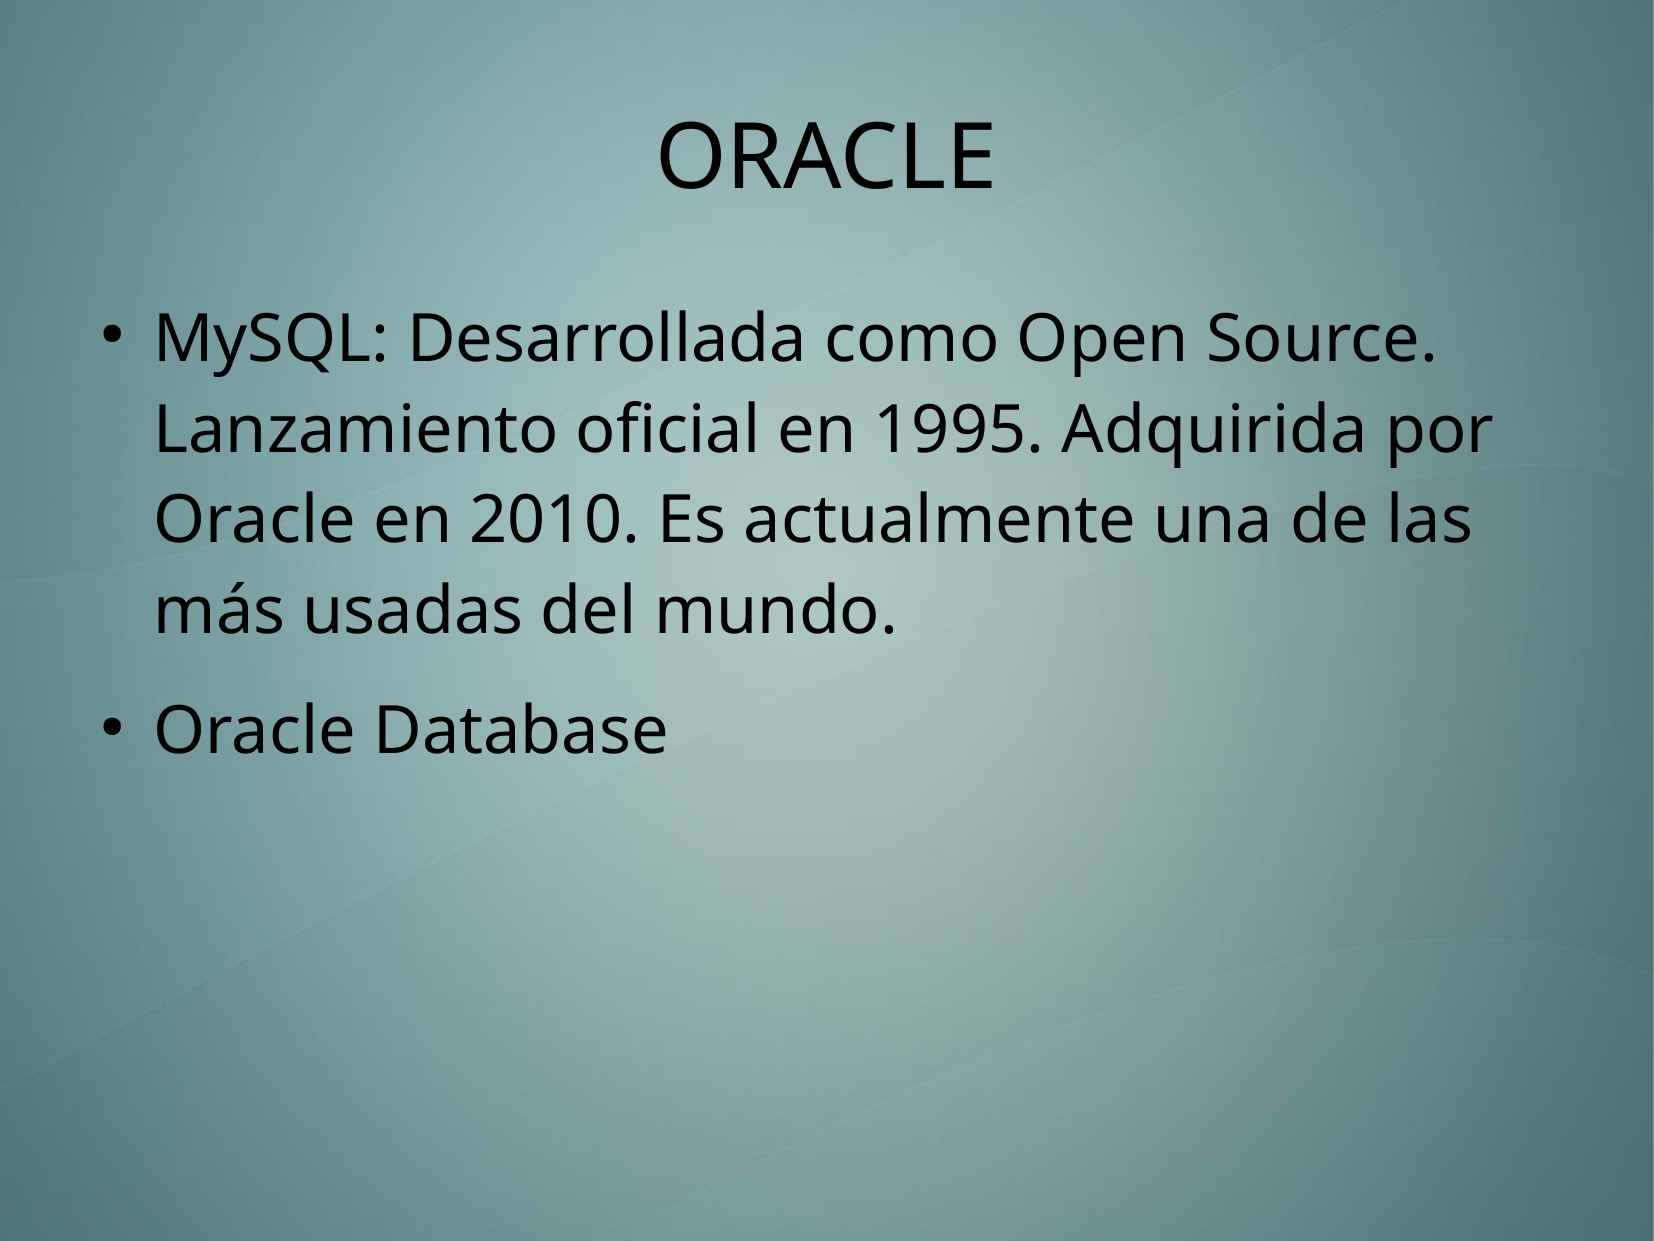

# ORACLE
MySQL: Desarrollada como Open Source. Lanzamiento oficial en 1995. Adquirida por Oracle en 2010. Es actualmente una de las más usadas del mundo.
Oracle Database